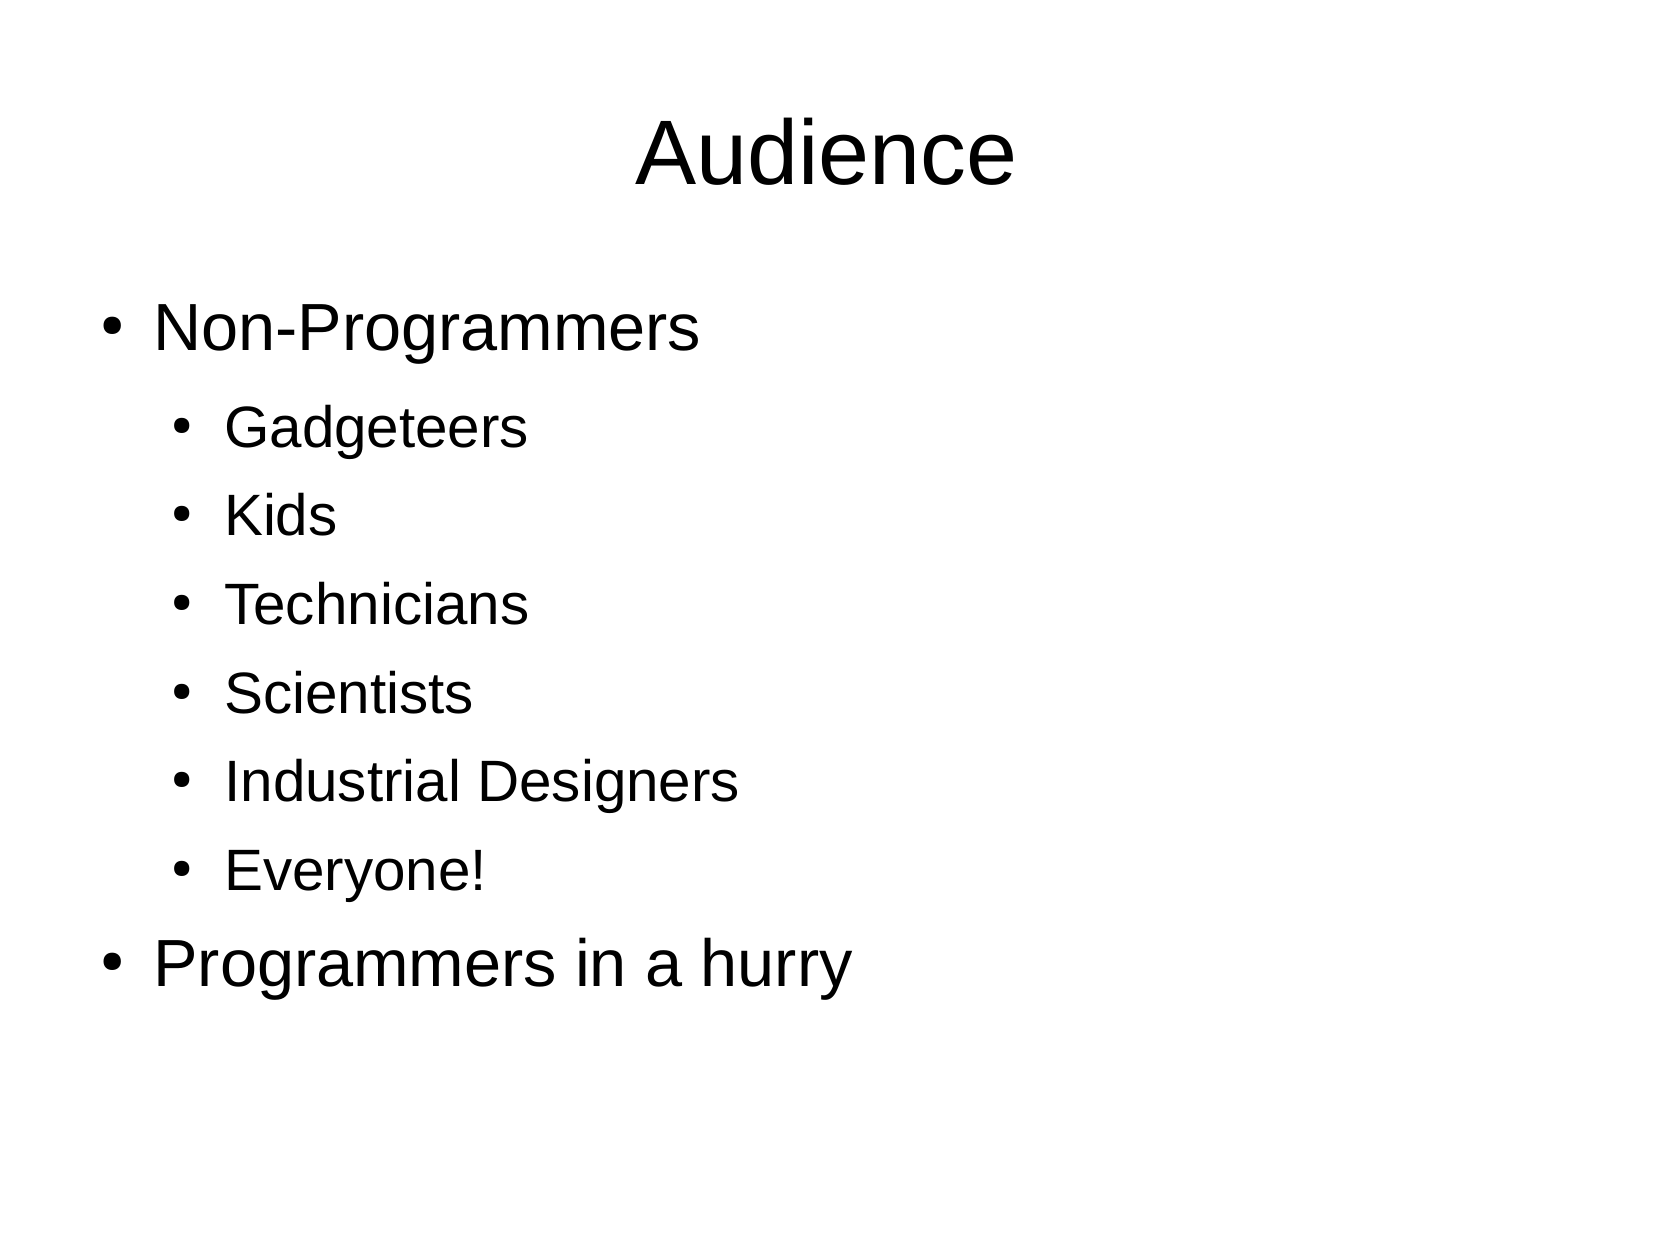

# Audience
Non-Programmers
Gadgeteers
Kids
Technicians
Scientists
Industrial Designers
Everyone!
Programmers in a hurry